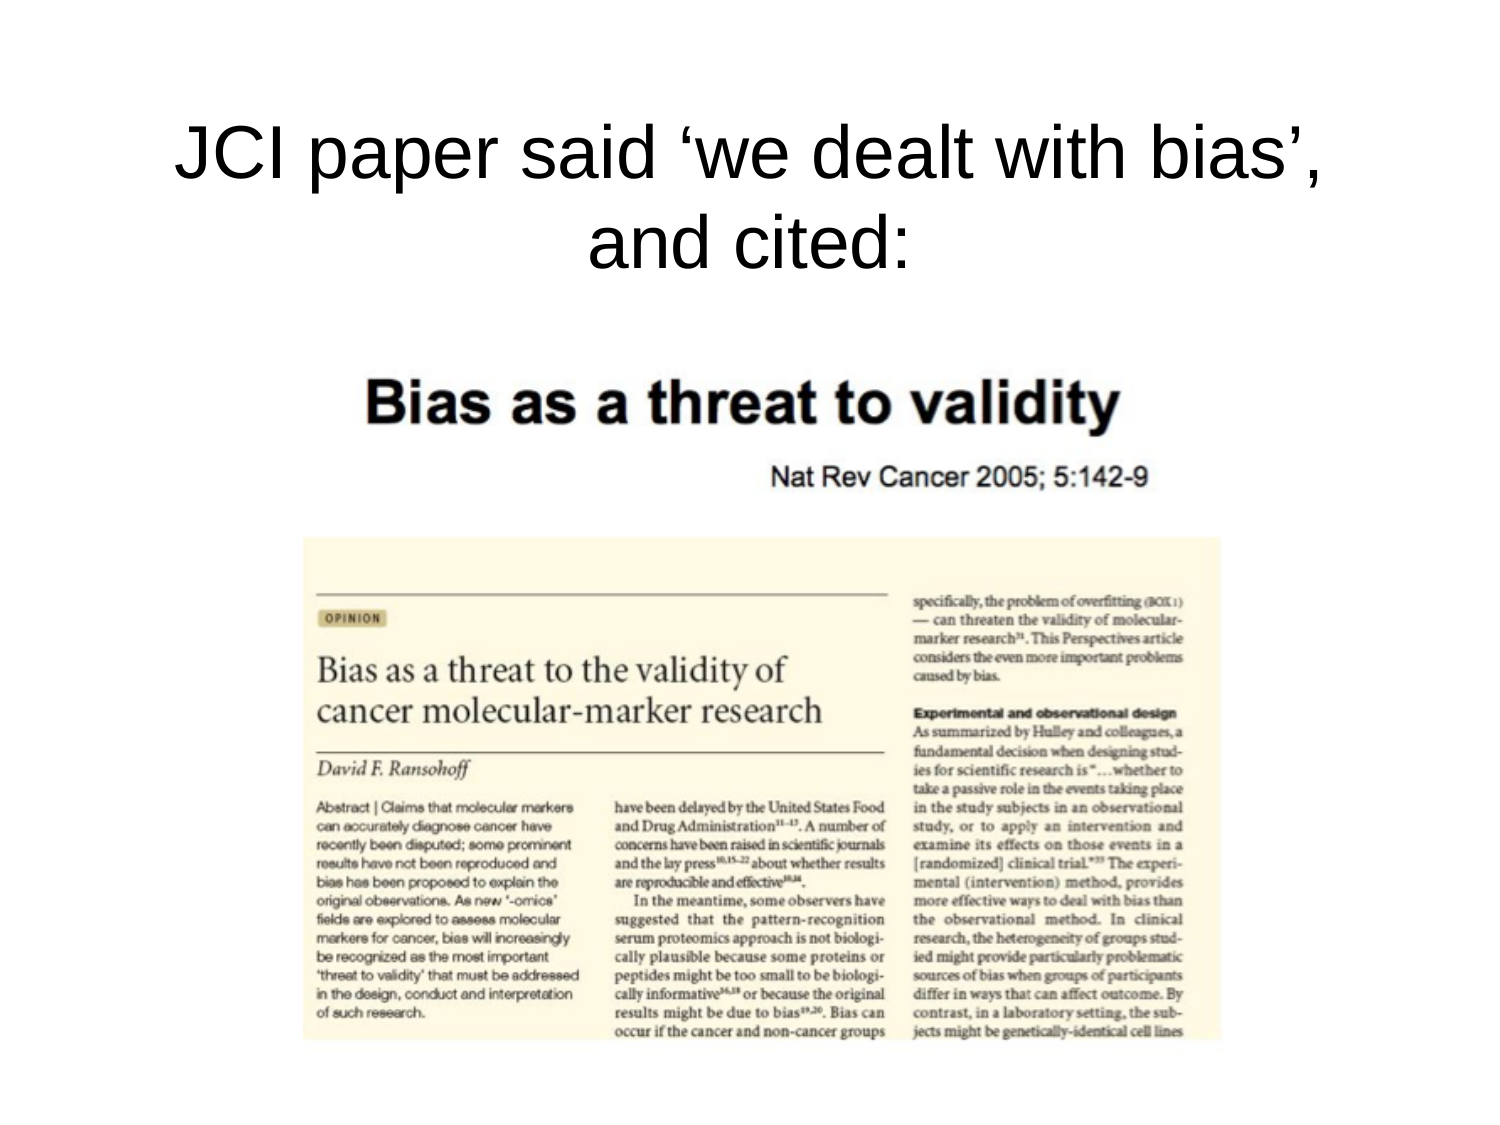

# JCI paper said ‘we dealt with bias’, and cited: